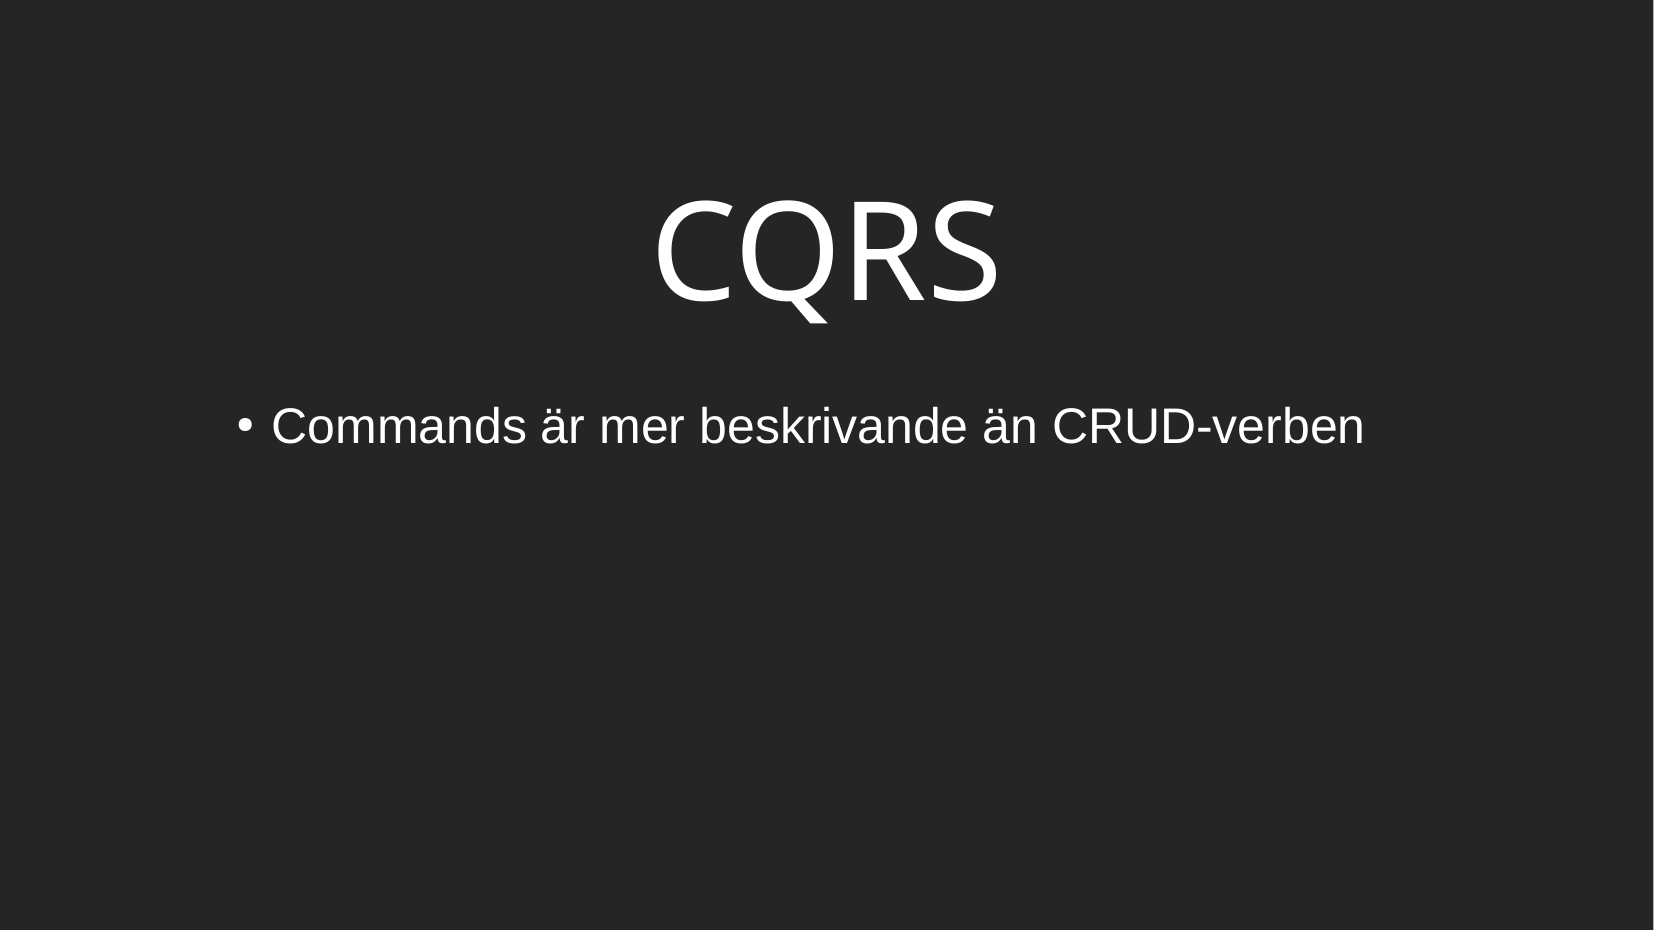

# CQRS
Commands är mer beskrivande än CRUD-verben